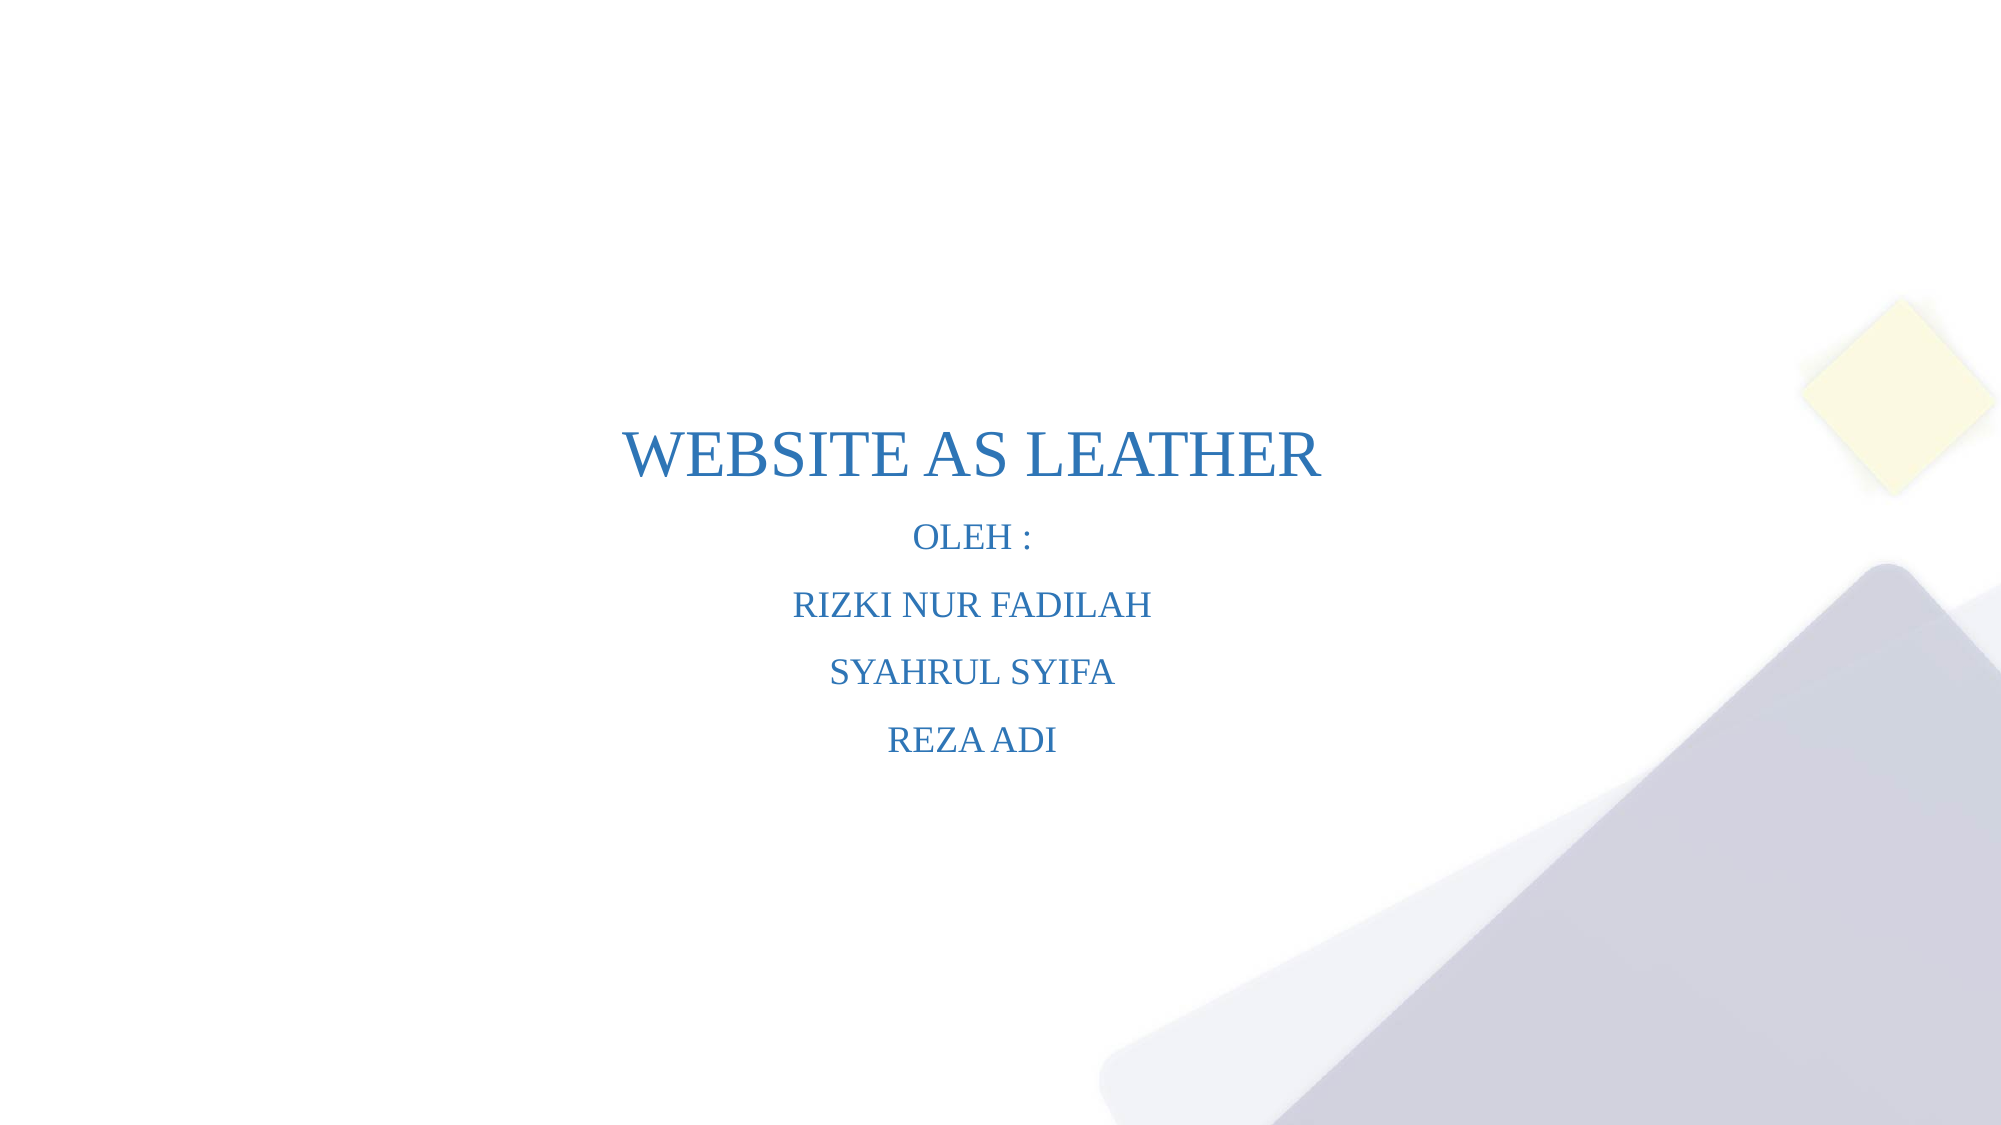

WEBSITE AS LEATHER
OLEH :
RIZKI NUR FADILAH
SYAHRUL SYIFA
REZA ADI